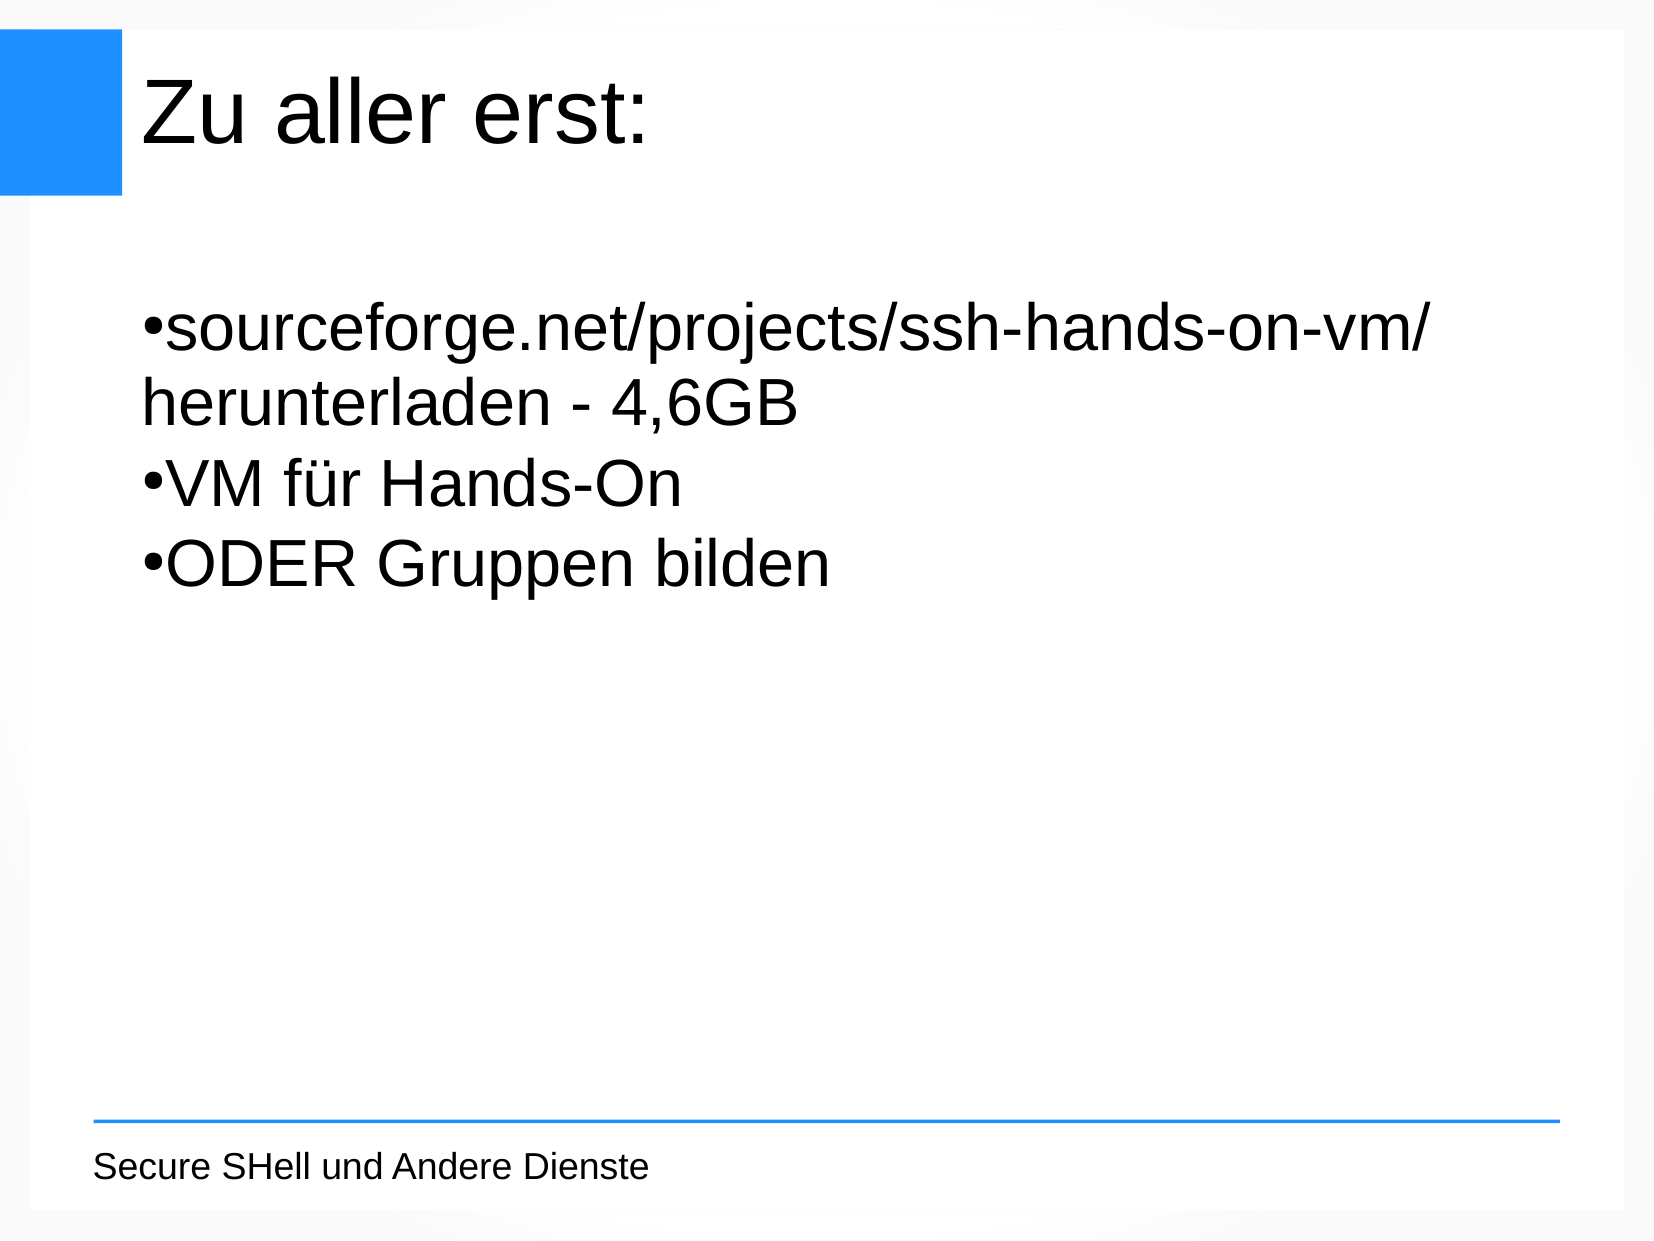

# Zu aller erst:
sourceforge.net/projects/ssh-hands-on-vm/
herunterladen - 4,6GB
VM für Hands-On
ODER Gruppen bilden
Secure SHell und Andere Dienste